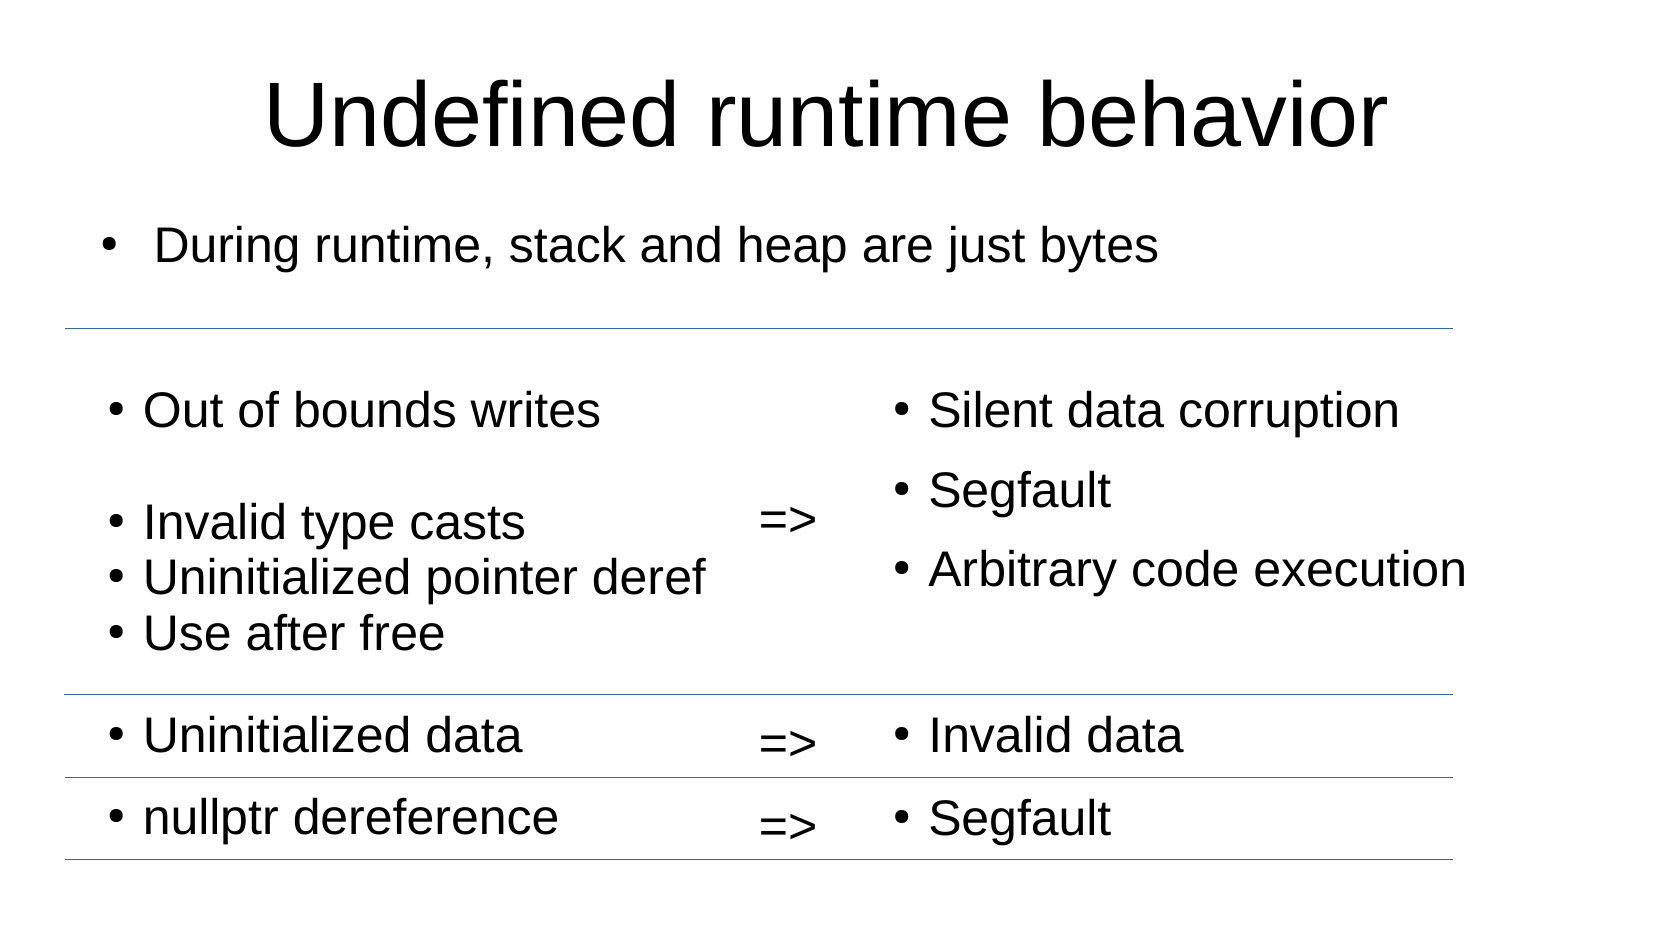

# Undefined runtime behavior
During runtime, stack and heap are just bytes
Out of bounds writes
Invalid type casts
Uninitialized pointer deref
Use after free
Silent data corruption
Segfault
Arbitrary code execution
=>
Uninitialized data
Invalid data
=>
nullptr dereference
Segfault
=>